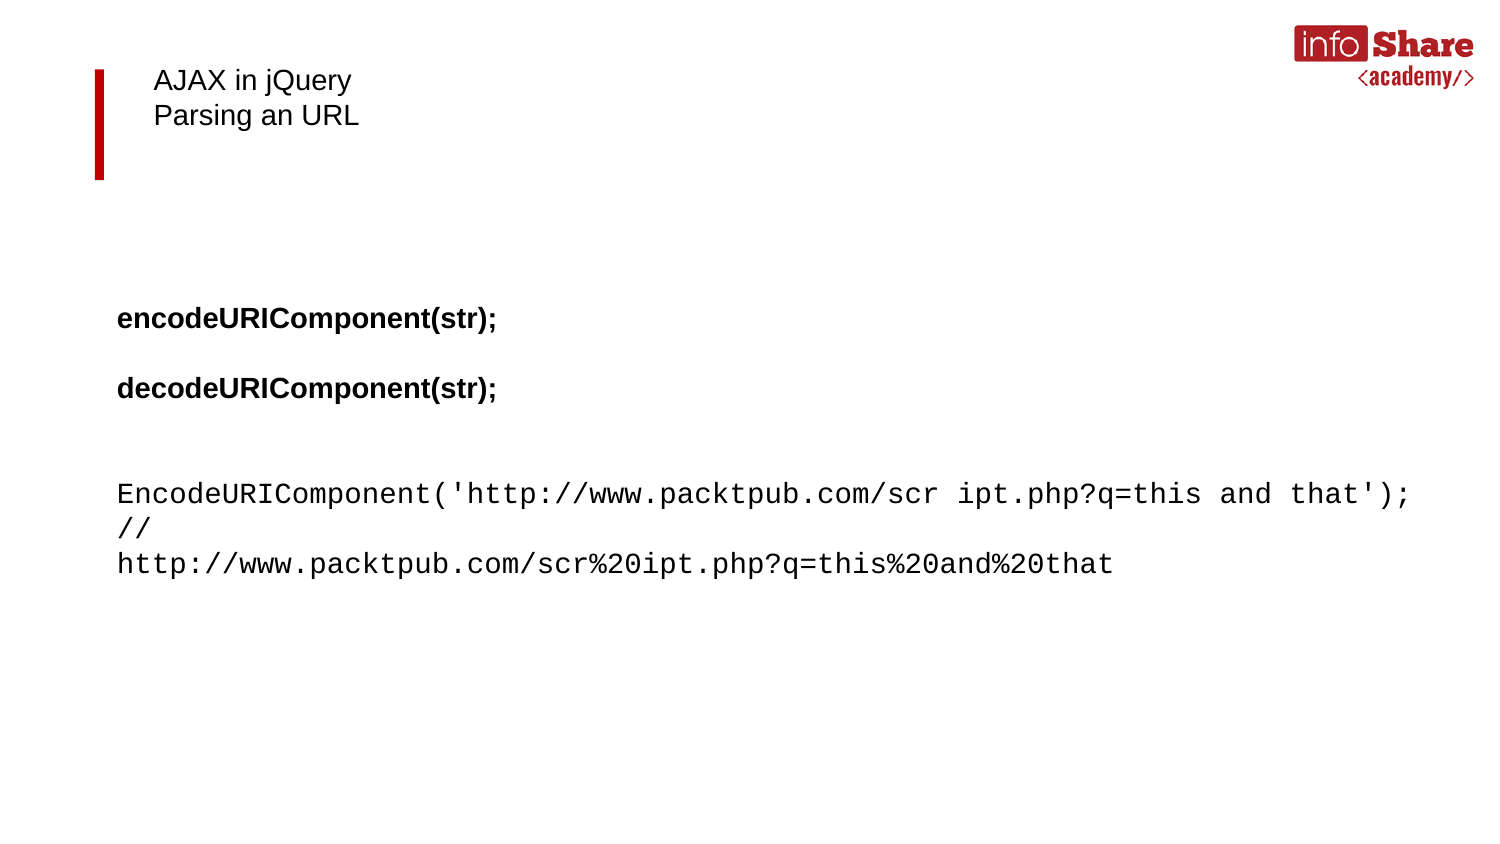

# AJAX in jQuery Parsing an URL
encodeURIComponent(str);
decodeURIComponent(str);
EncodeURIComponent('http://www.packtpub.com/scr ipt.php?q=this and that');
//
http://www.packtpub.com/scr%20ipt.php?q=this%20and%20that